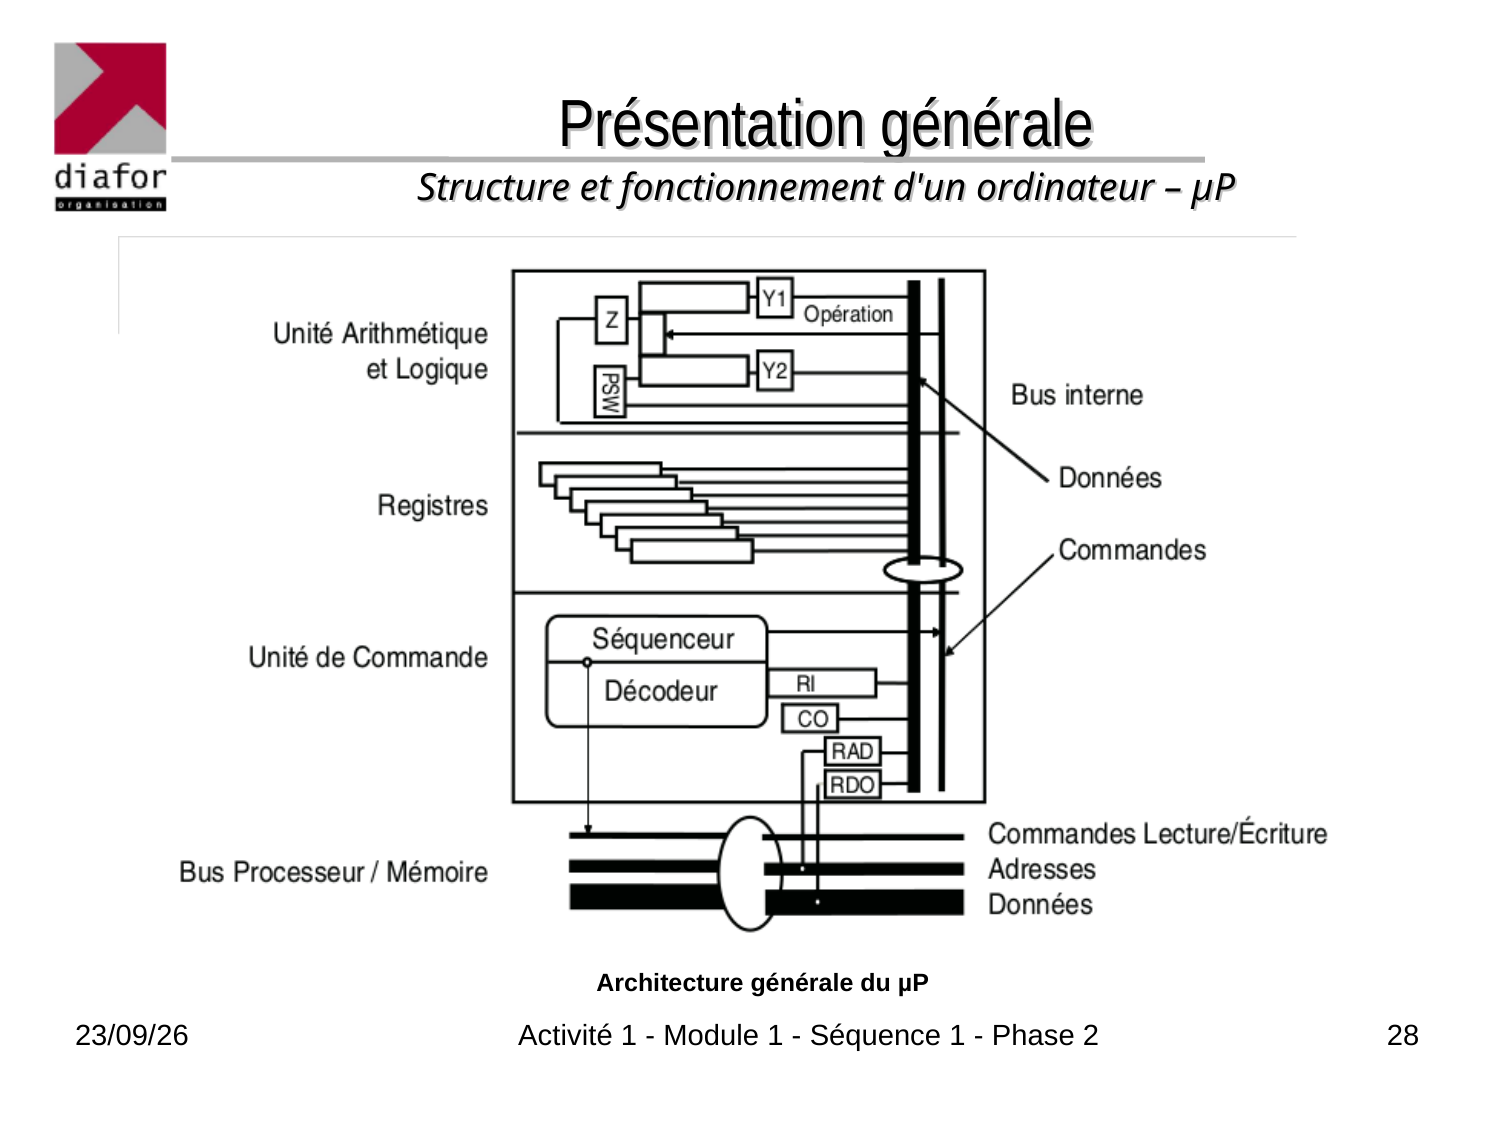

# Présentation générale Structure et fonctionnement d'un ordinateur – µP
Architecture générale du µP
Activité 1 - Module 1 - Séquence 1 - Phase 2
28